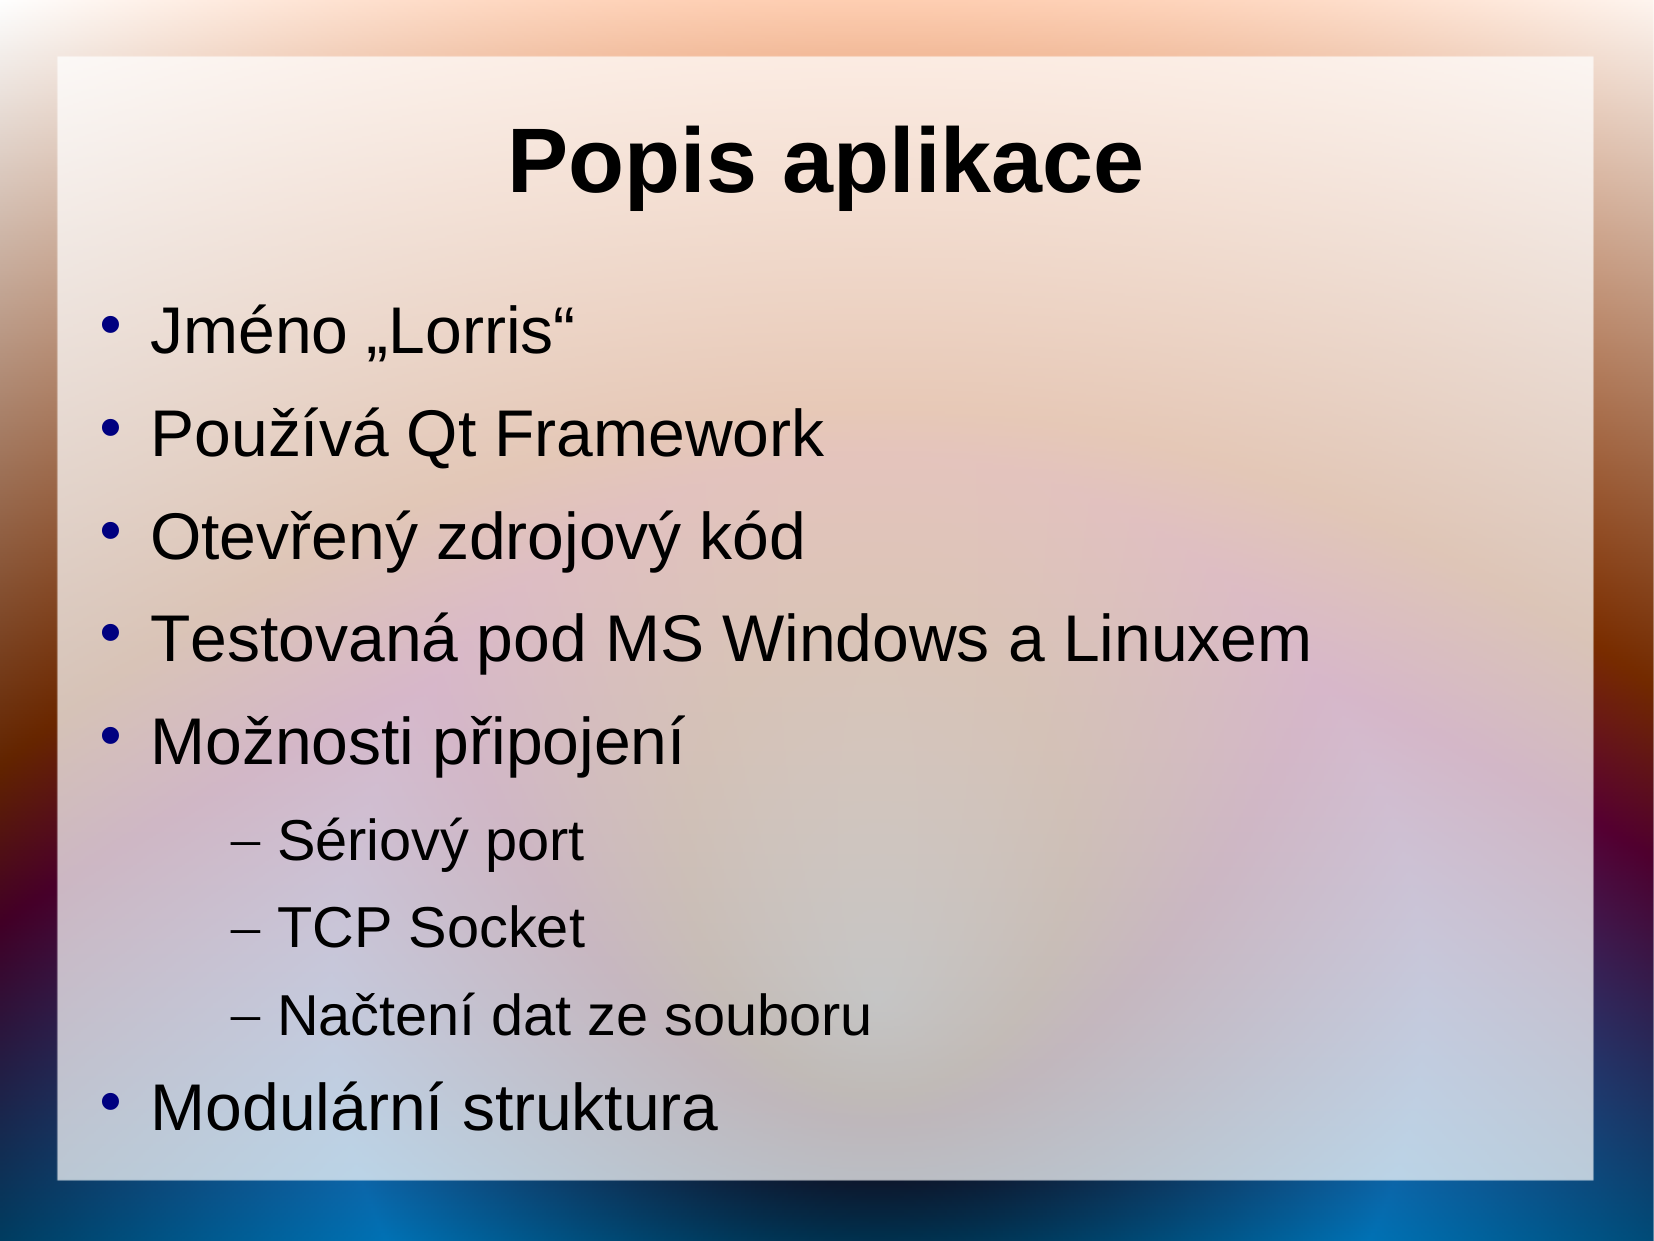

# Popis aplikace
Jméno „Lorris“
Používá Qt Framework
Otevřený zdrojový kód
Testovaná pod MS Windows a Linuxem
Možnosti připojení
Sériový port
TCP Socket
Načtení dat ze souboru
Modulární struktura